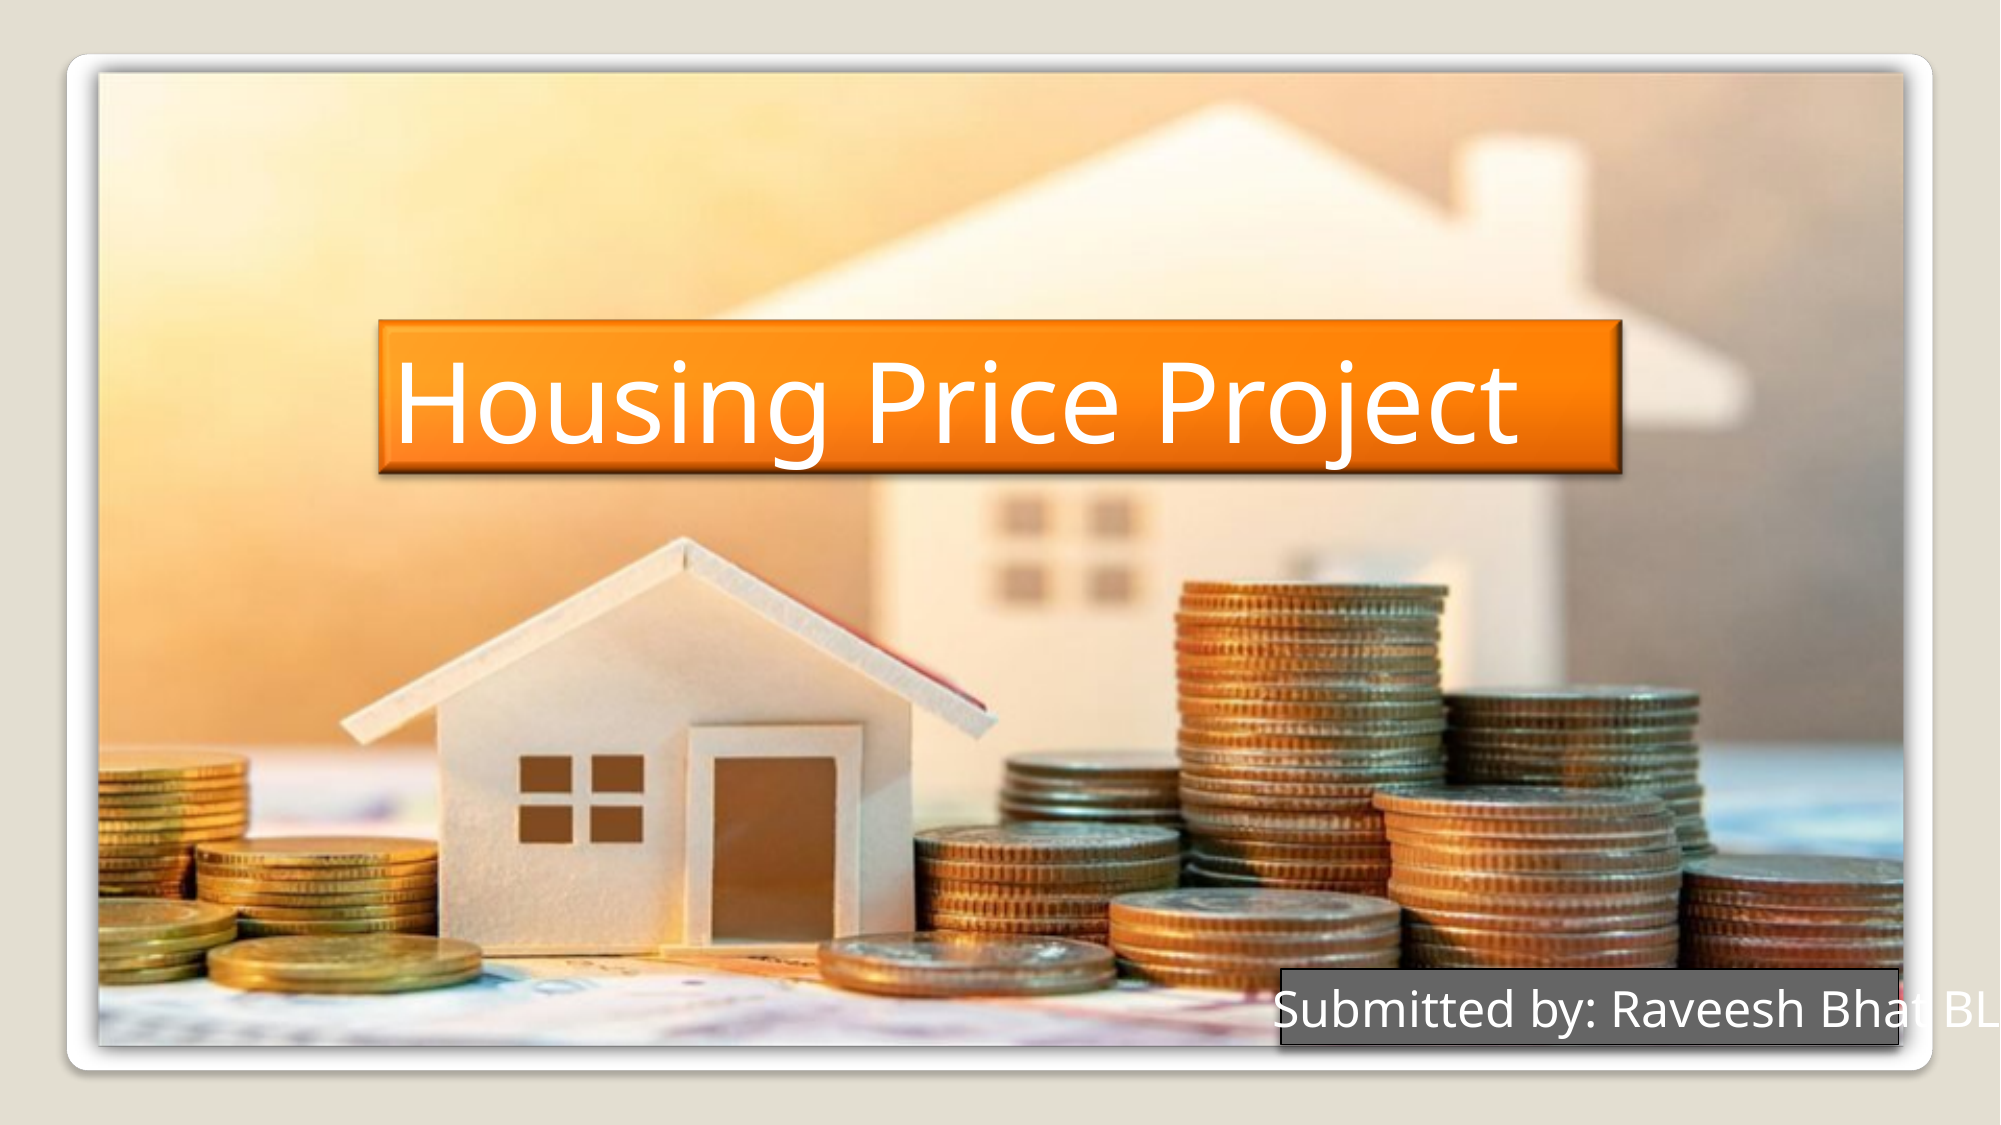

Housing Price Project
Submitted by: Raveesh Bhat BL
# Click to edit Master title style
Click to edit Master subtitle style